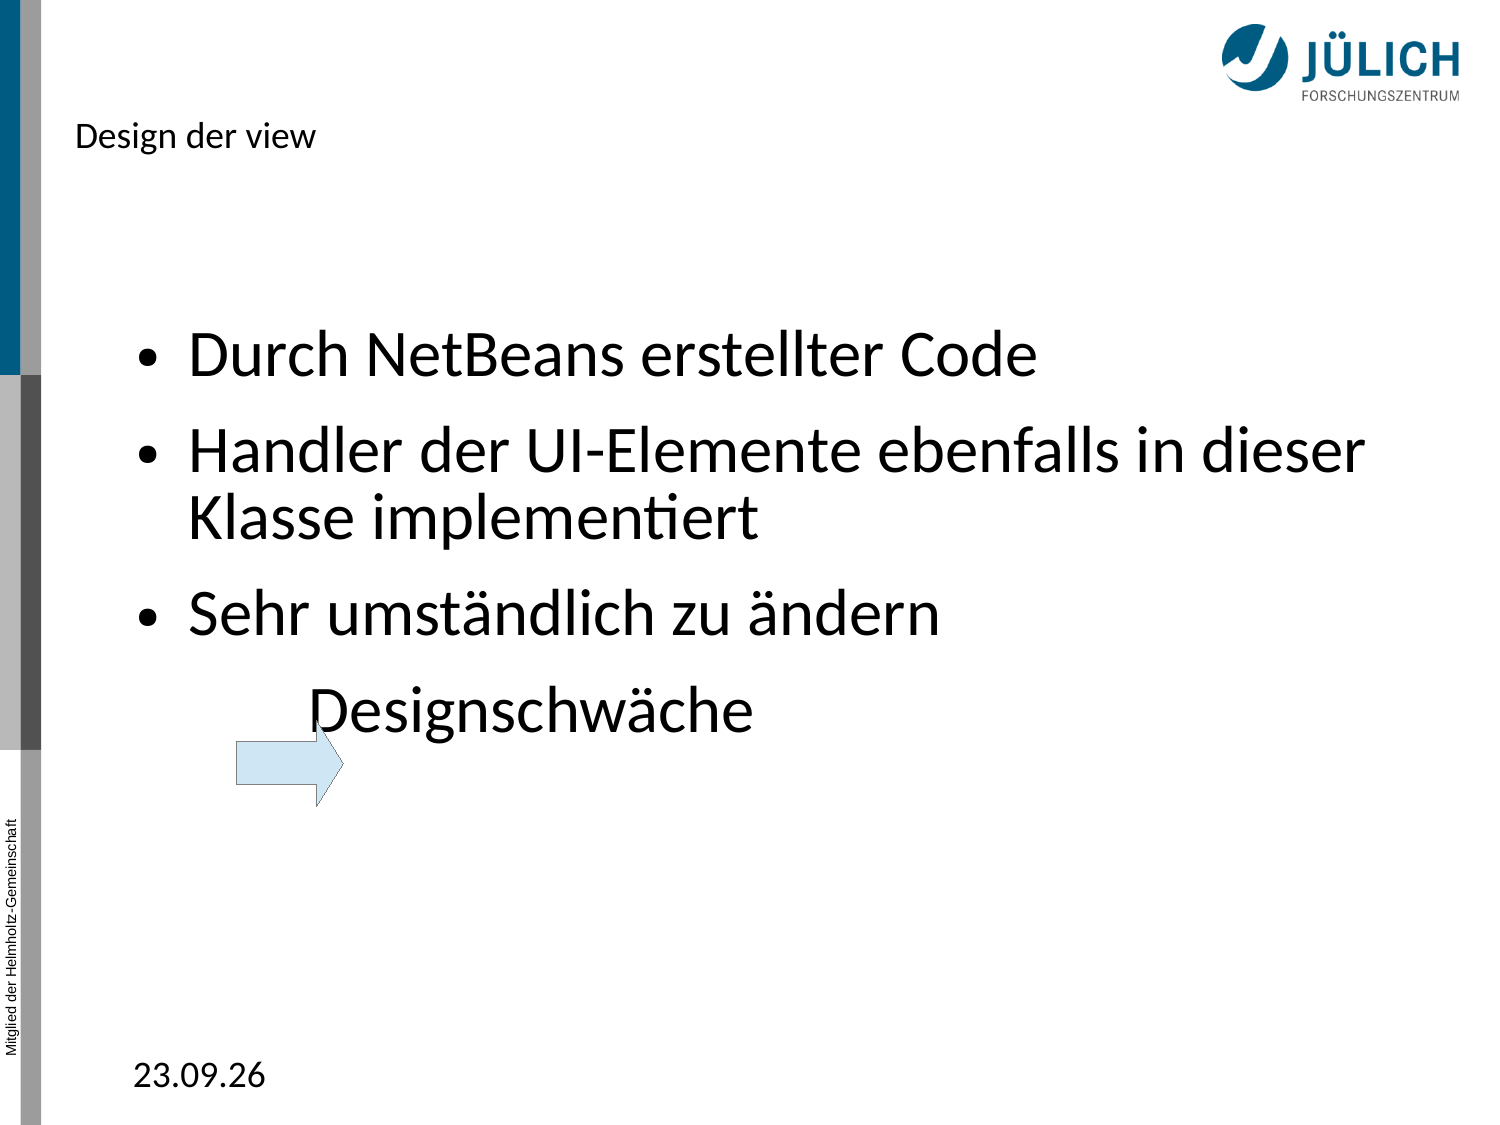

# Design der view
Durch NetBeans erstellter Code
Handler der UI-Elemente ebenfalls in dieser Klasse implementiert
Sehr umständlich zu ändern
 Designschwäche